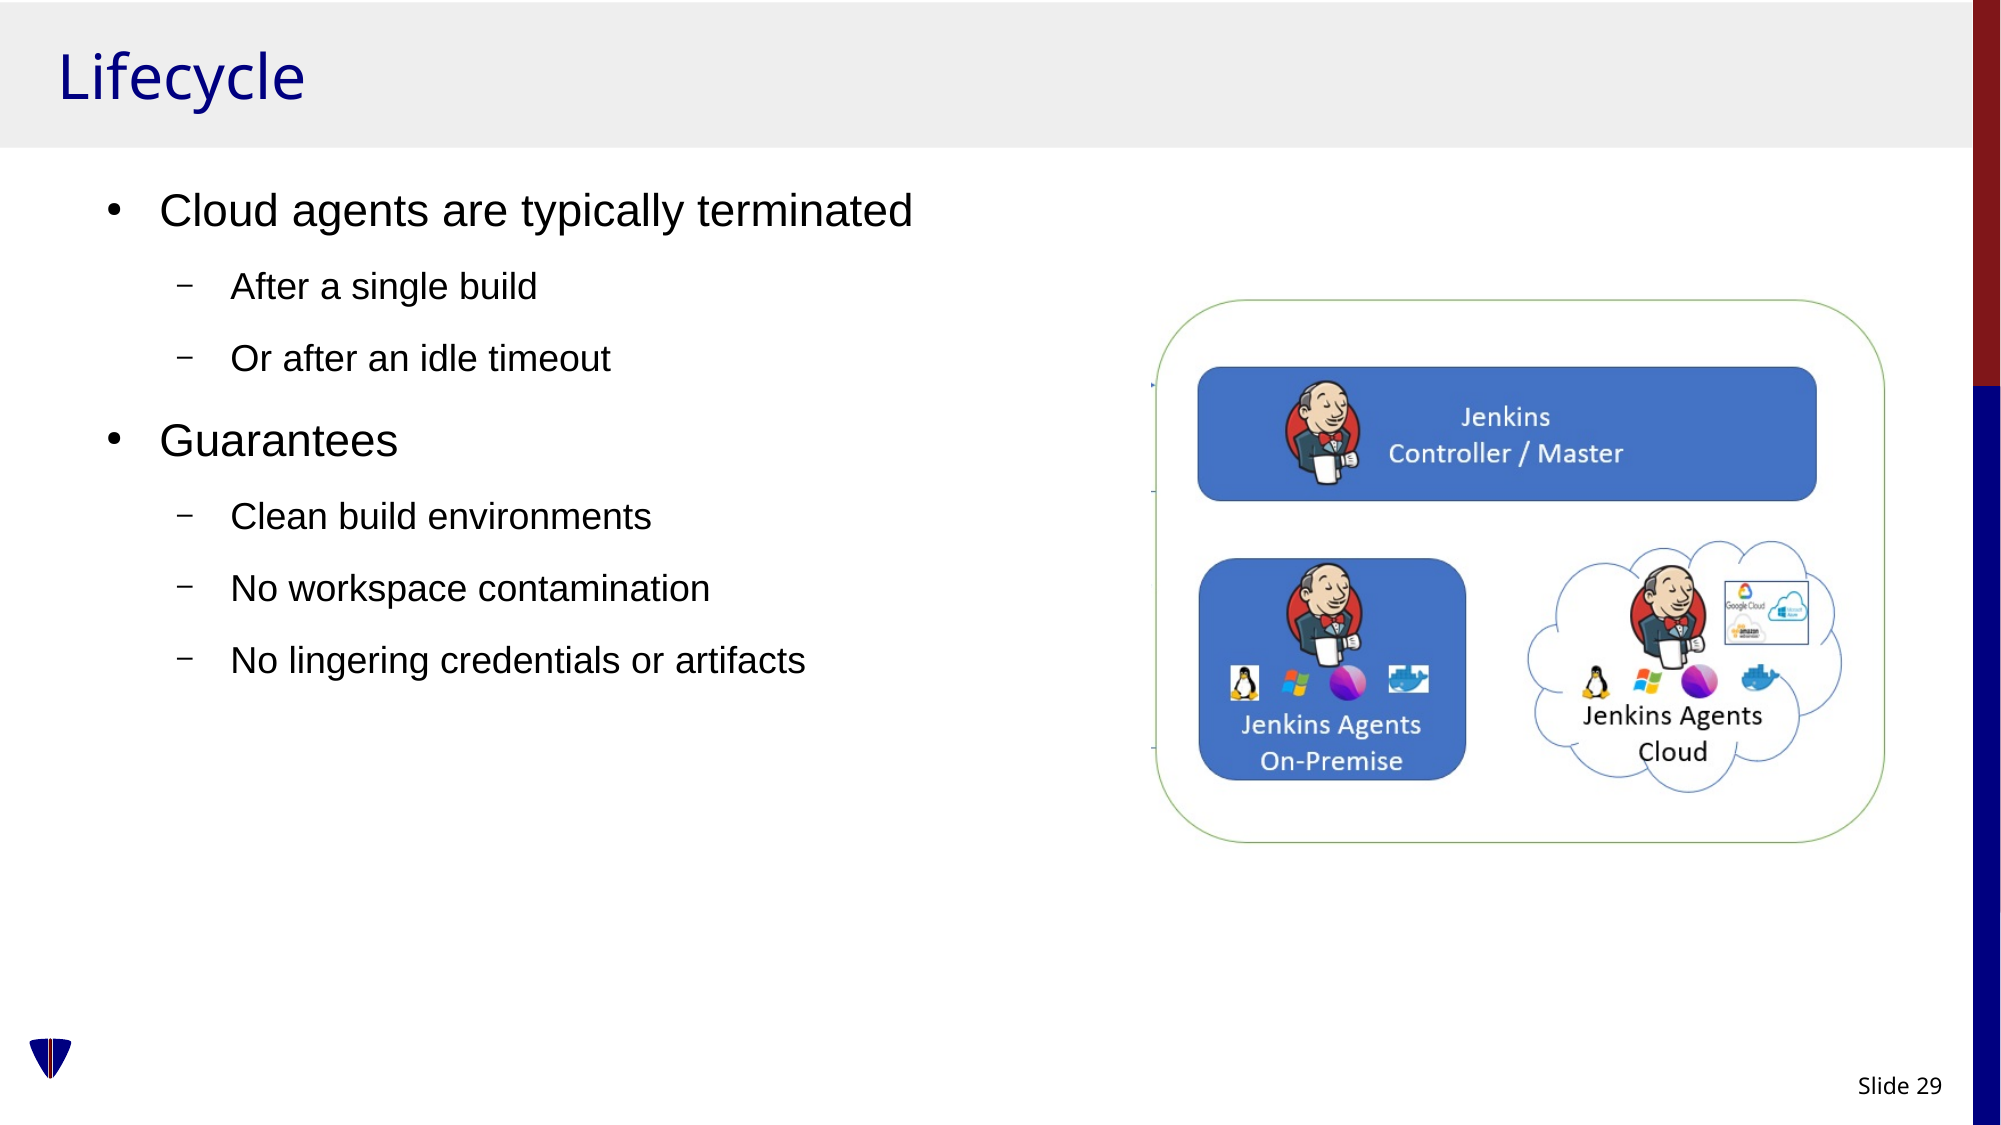

# Lifecycle
Cloud agents are typically terminated
After a single build
Or after an idle timeout
Guarantees
Clean build environments
No workspace contamination
No lingering credentials or artifacts